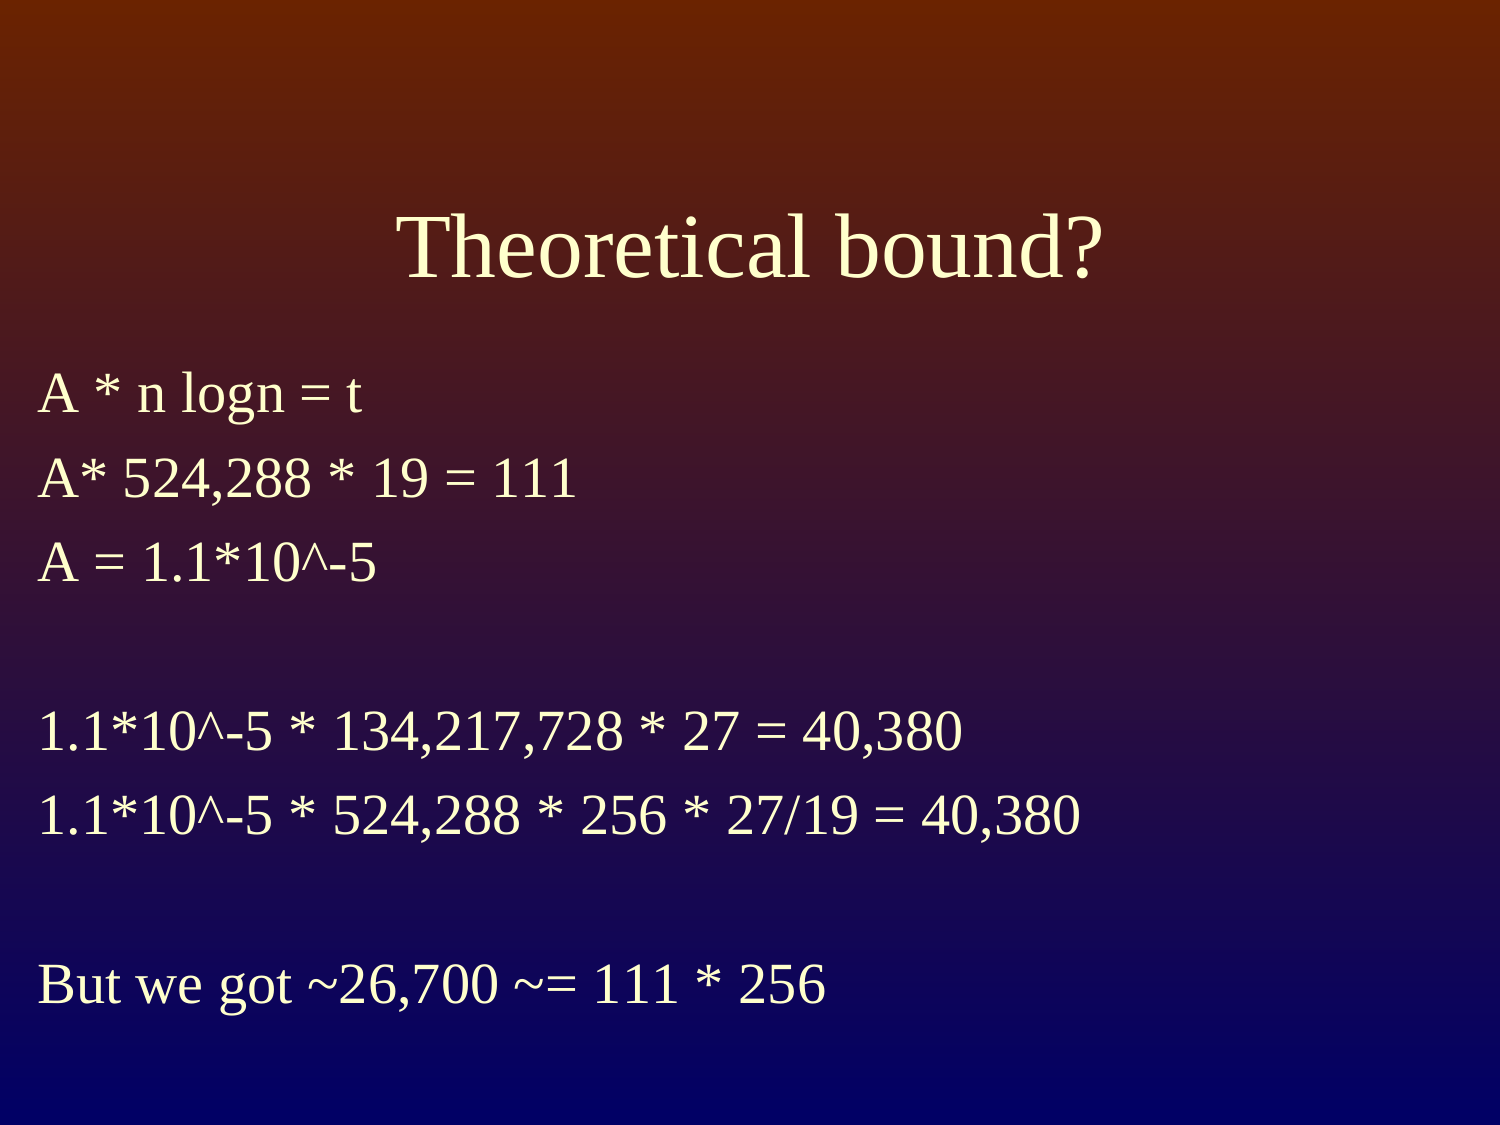

# Theoretical bound?
A * n logn = t
A* 524,288 * 19 = 111
A = 1.1*10^-5
1.1*10^-5 * 134,217,728 * 27 = 40,380
1.1*10^-5 * 524,288 * 256 * 27/19 = 40,380
But we got ~26,700 ~= 111 * 256